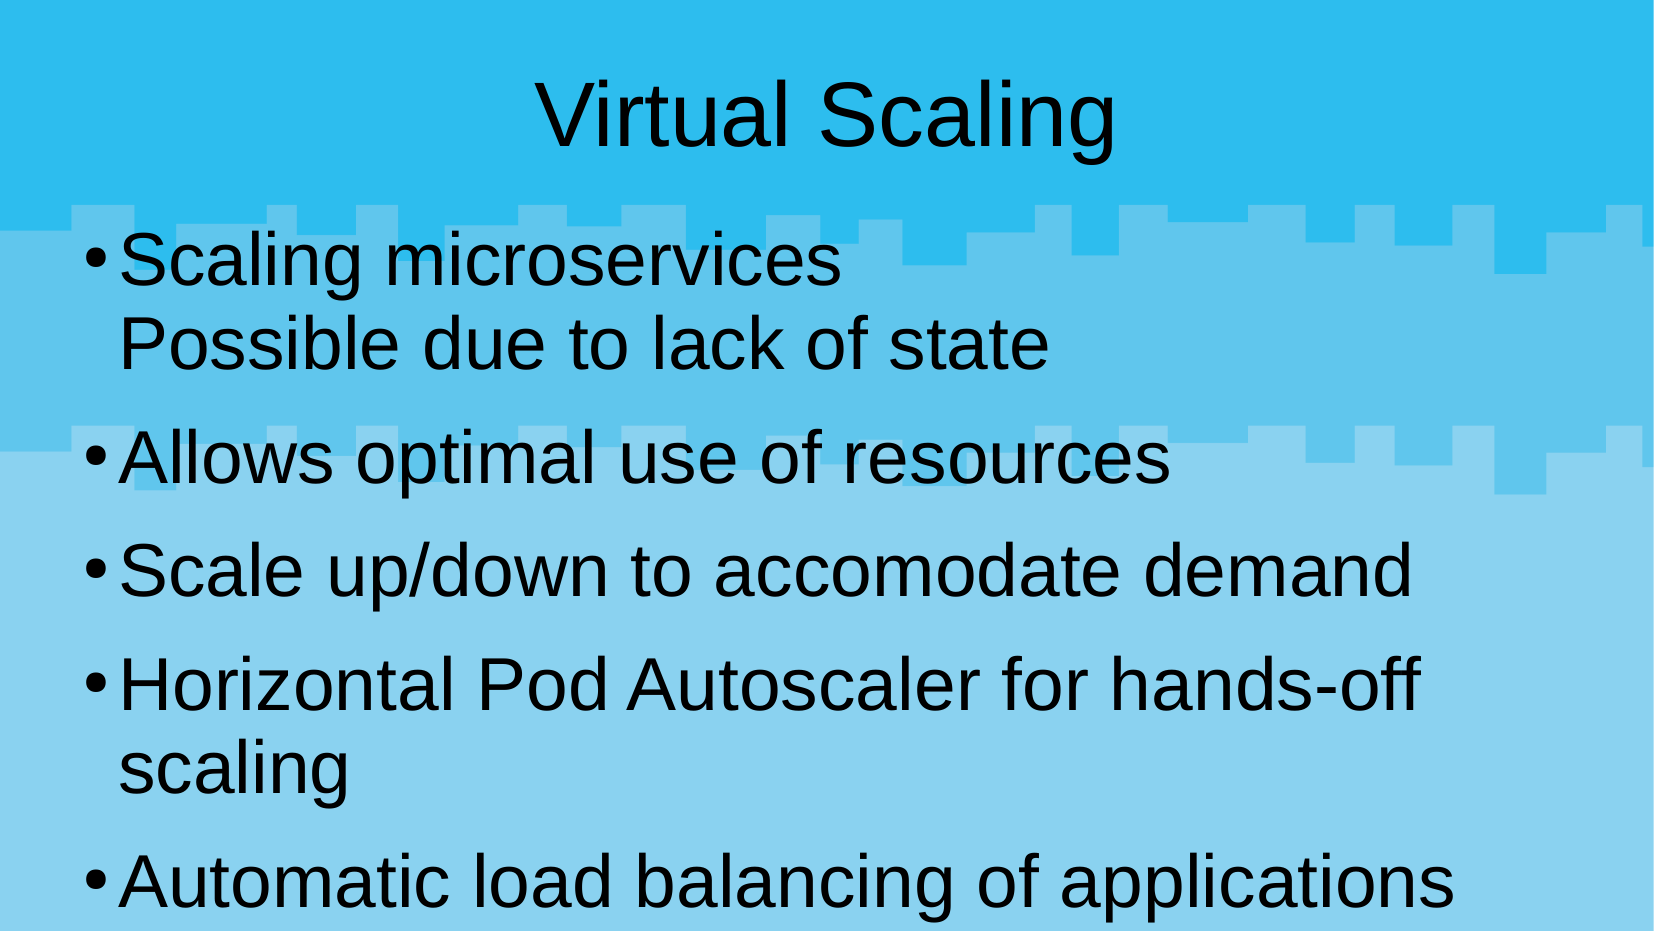

# Virtual Scaling
Scaling microservices
Possible due to lack of state
Allows optimal use of resources
Scale up/down to accomodate demand
Horizontal Pod Autoscaler for hands-off scaling
Automatic load balancing of applications